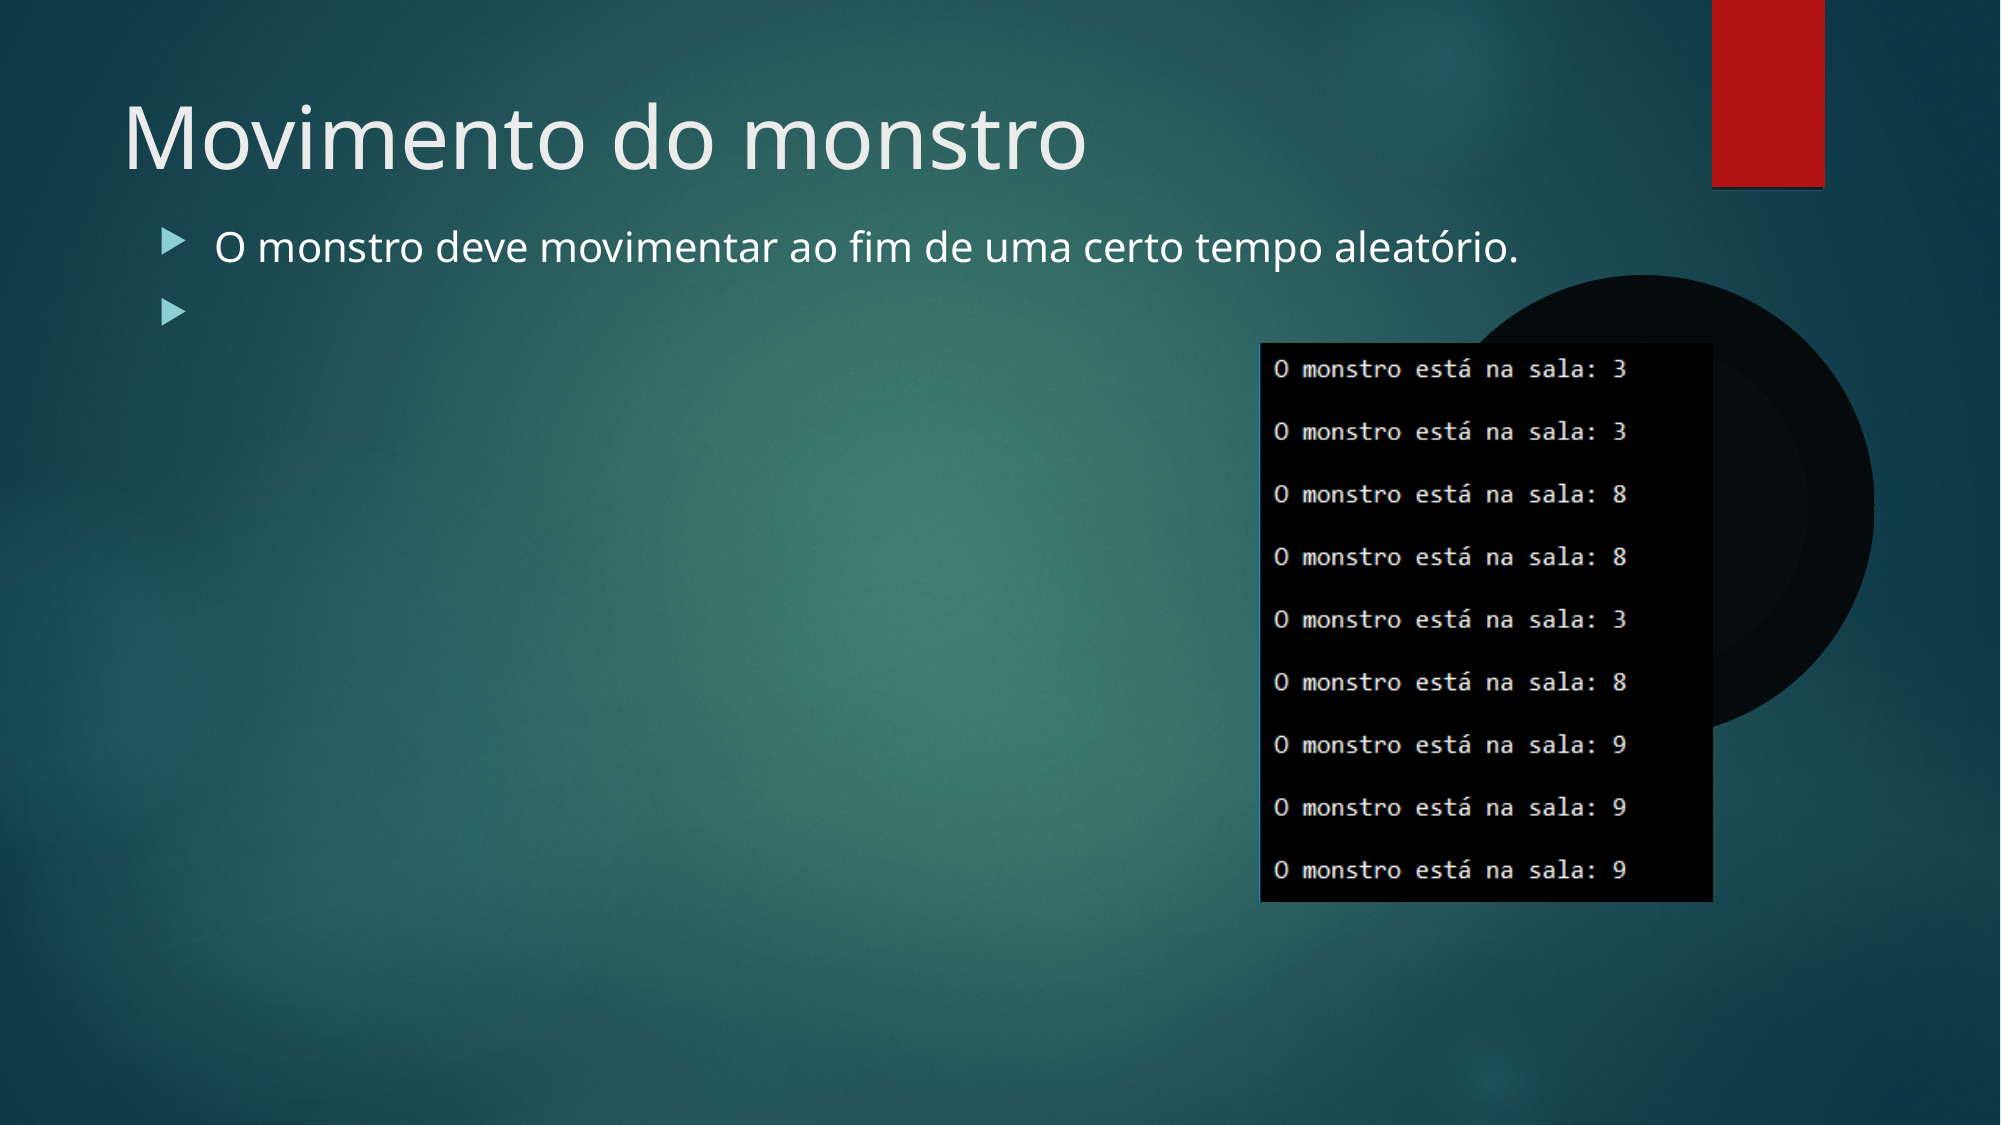

# Movimento do monstro
O monstro deve movimentar ao fim de uma certo tempo aleatório.